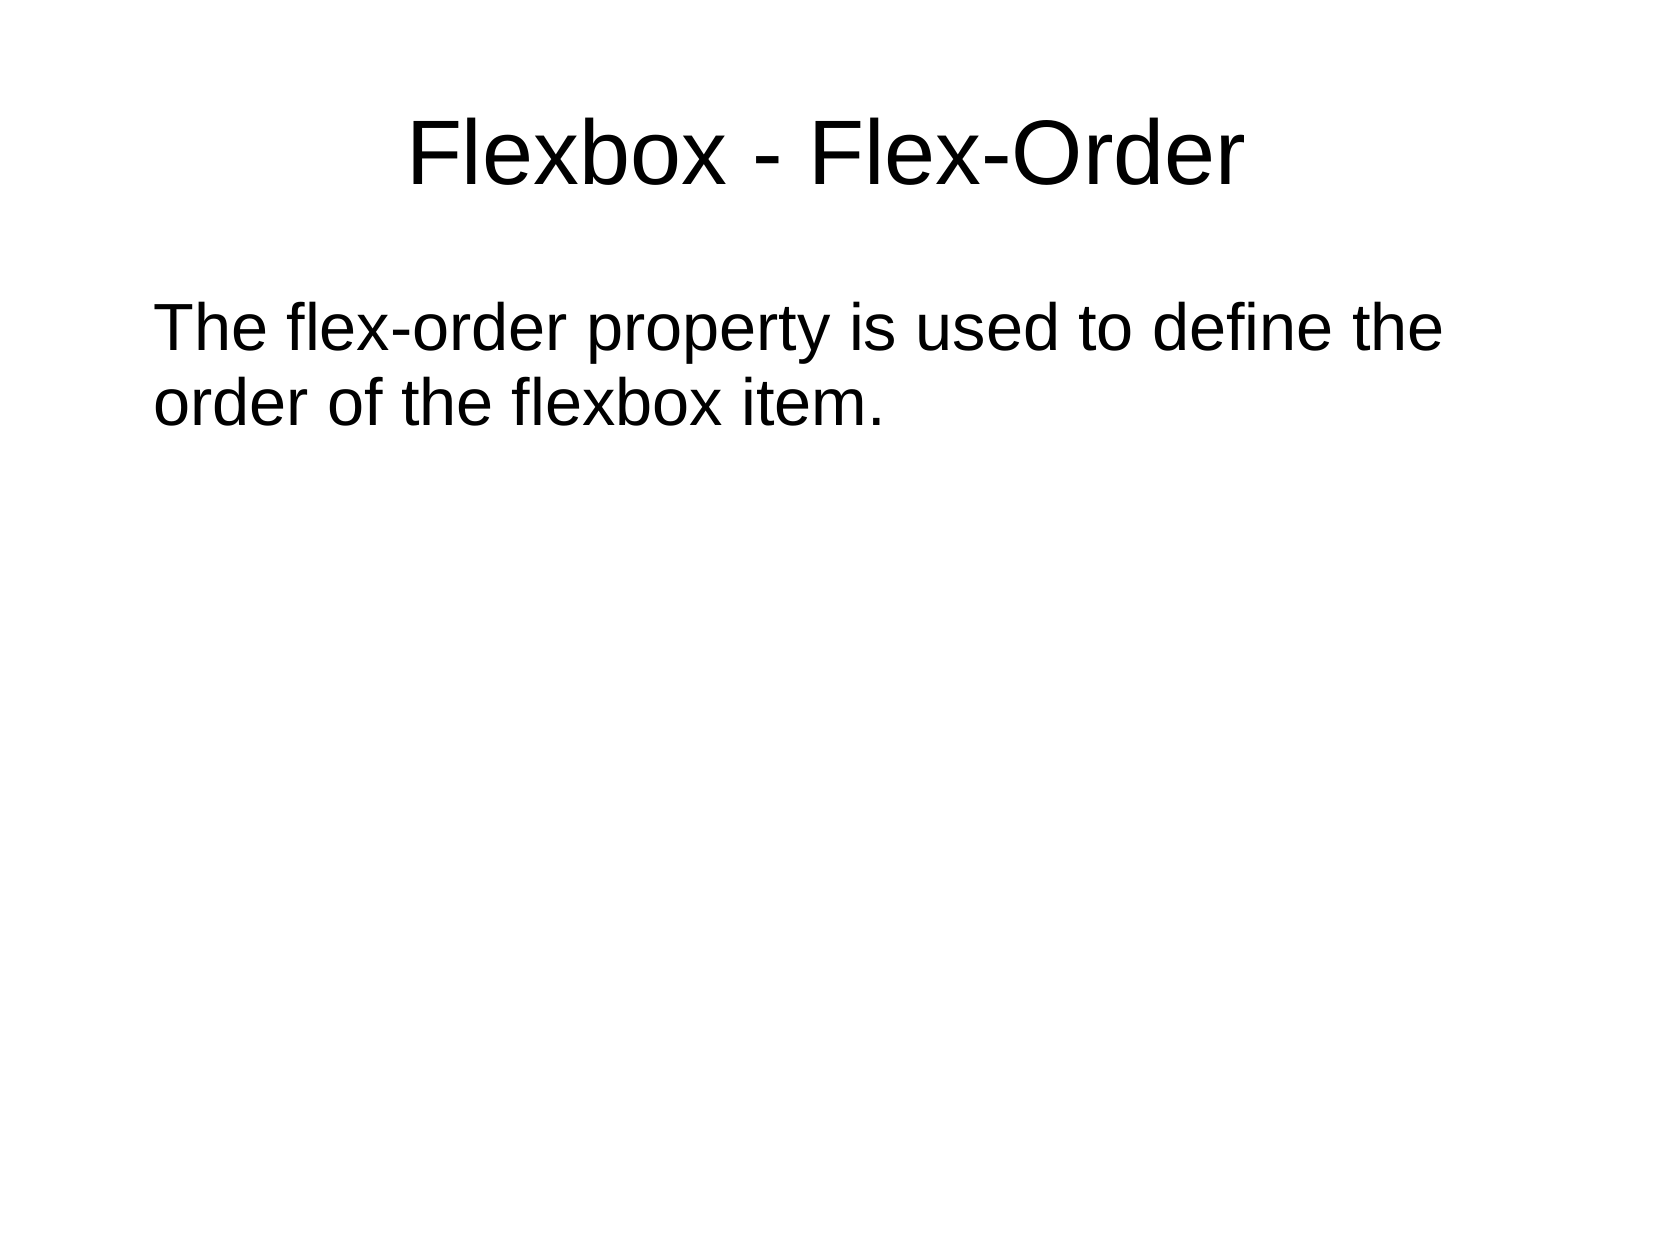

# Flexbox - Flex-Order
The flex-order property is used to define the order of the flexbox item.